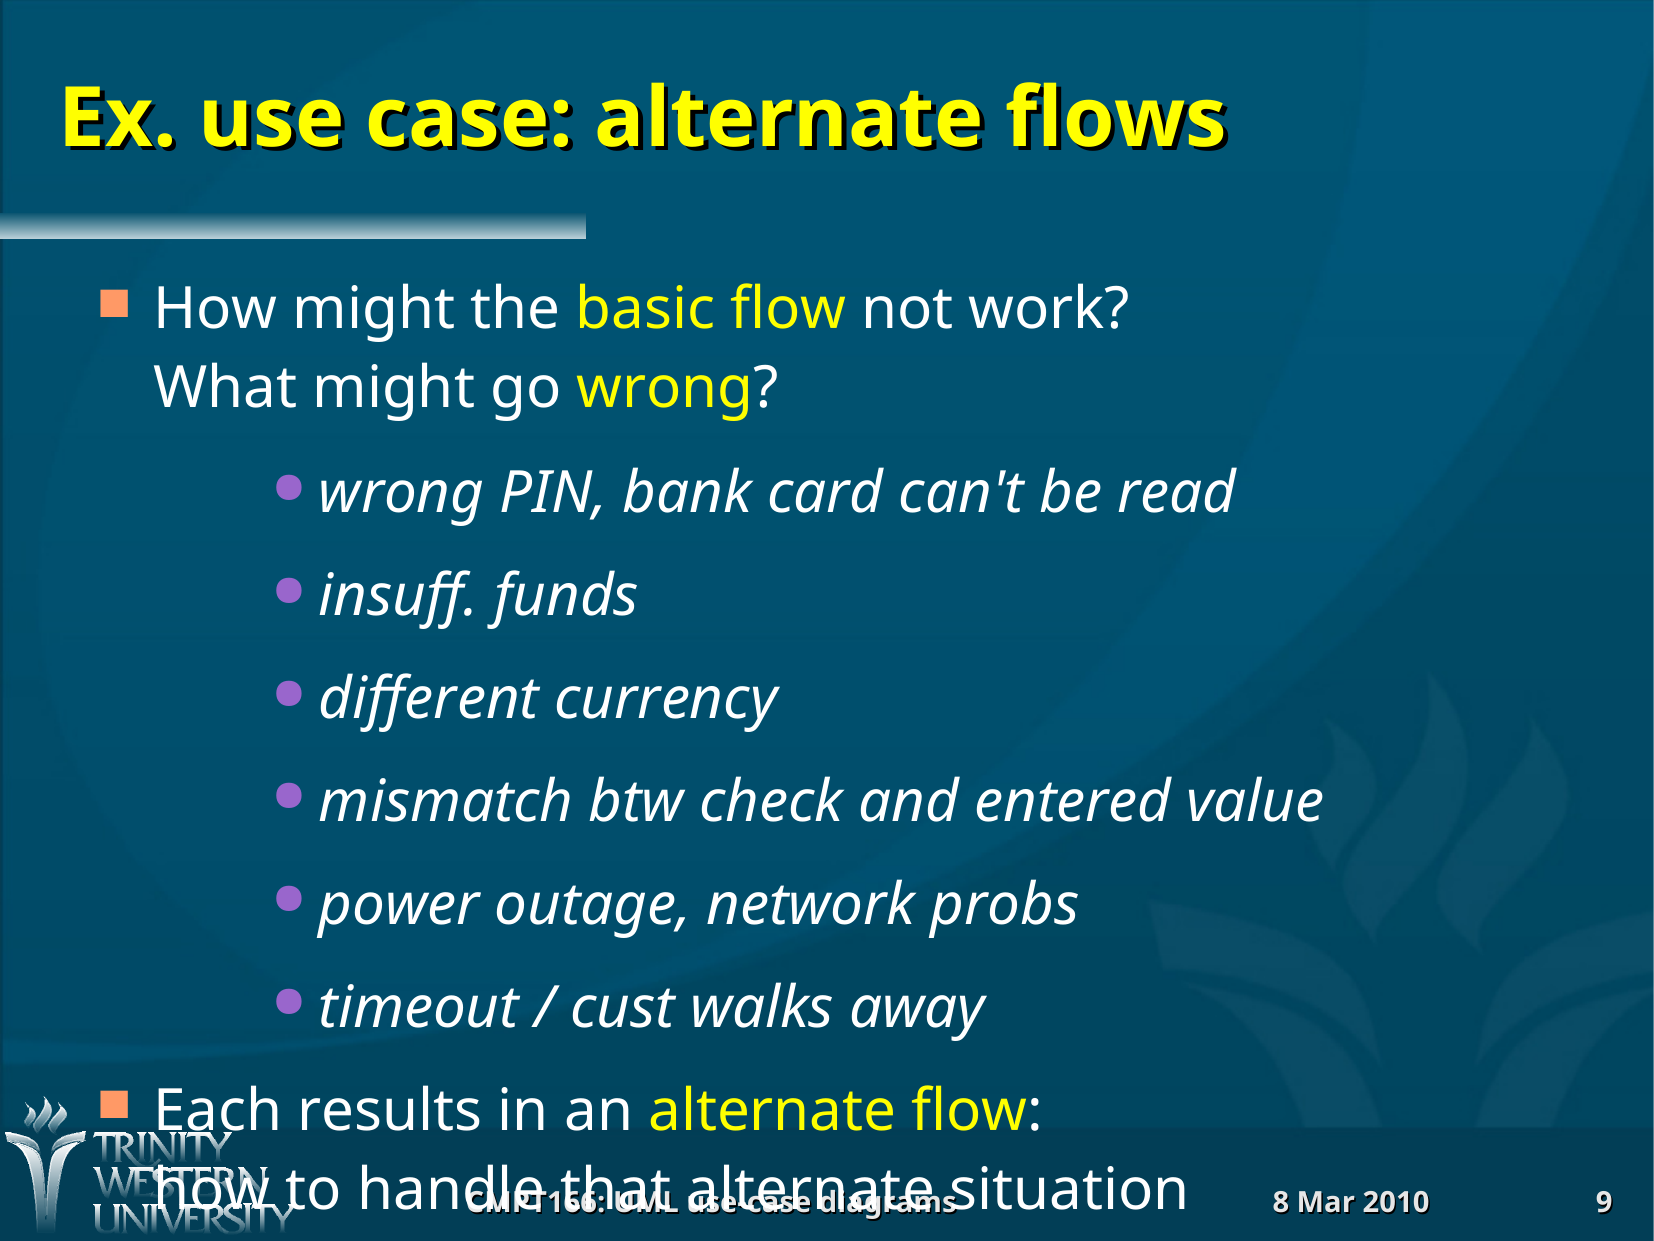

# Ex. use case: alternate flows
How might the basic flow not work?
What might go wrong?
wrong PIN, bank card can't be read
insuff. funds
different currency
mismatch btw check and entered value
power outage, network probs
timeout / cust walks away
Each results in an alternate flow:
how to handle that alternate situation
CMPT166: UML use-case diagrams
8 Mar 2010
9